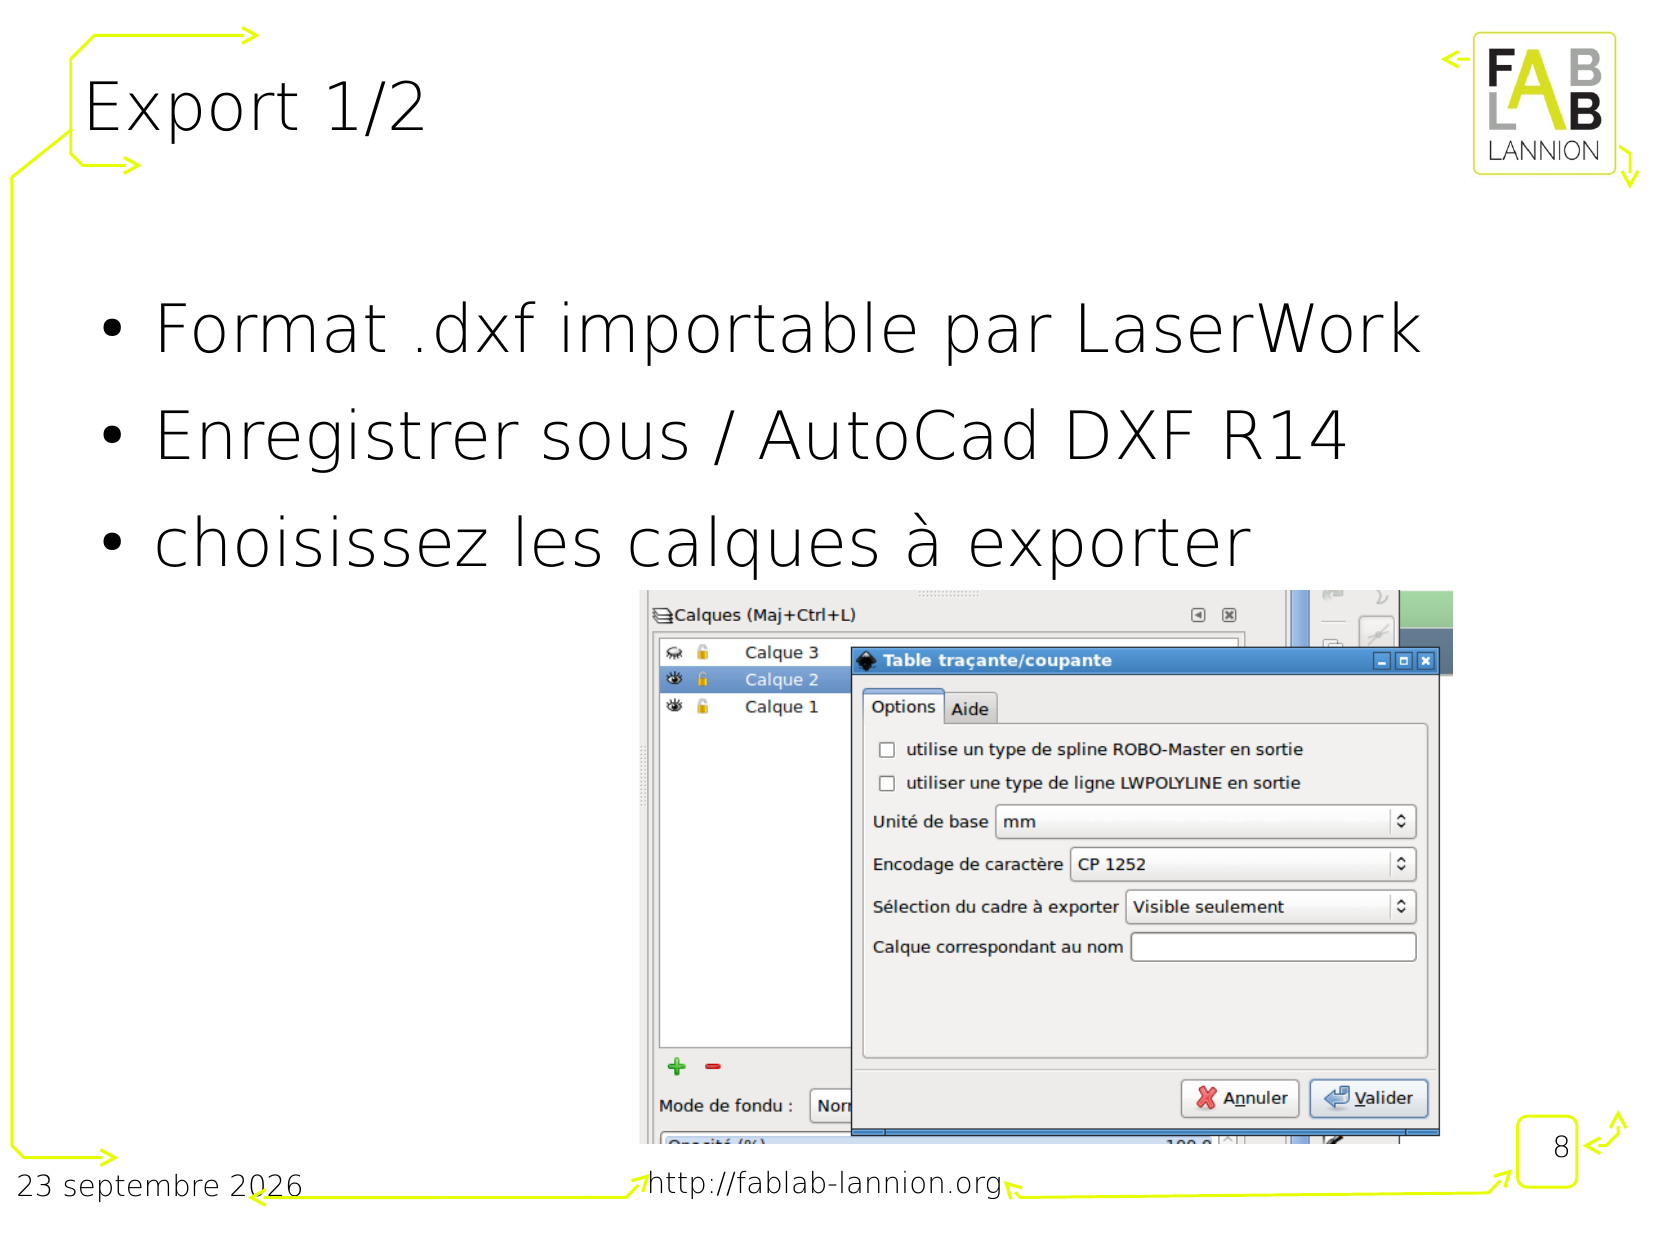

# Export 1/2
Format .dxf importable par LaserWork
Enregistrer sous / AutoCad DXF R14
choisissez les calques à exporter
8